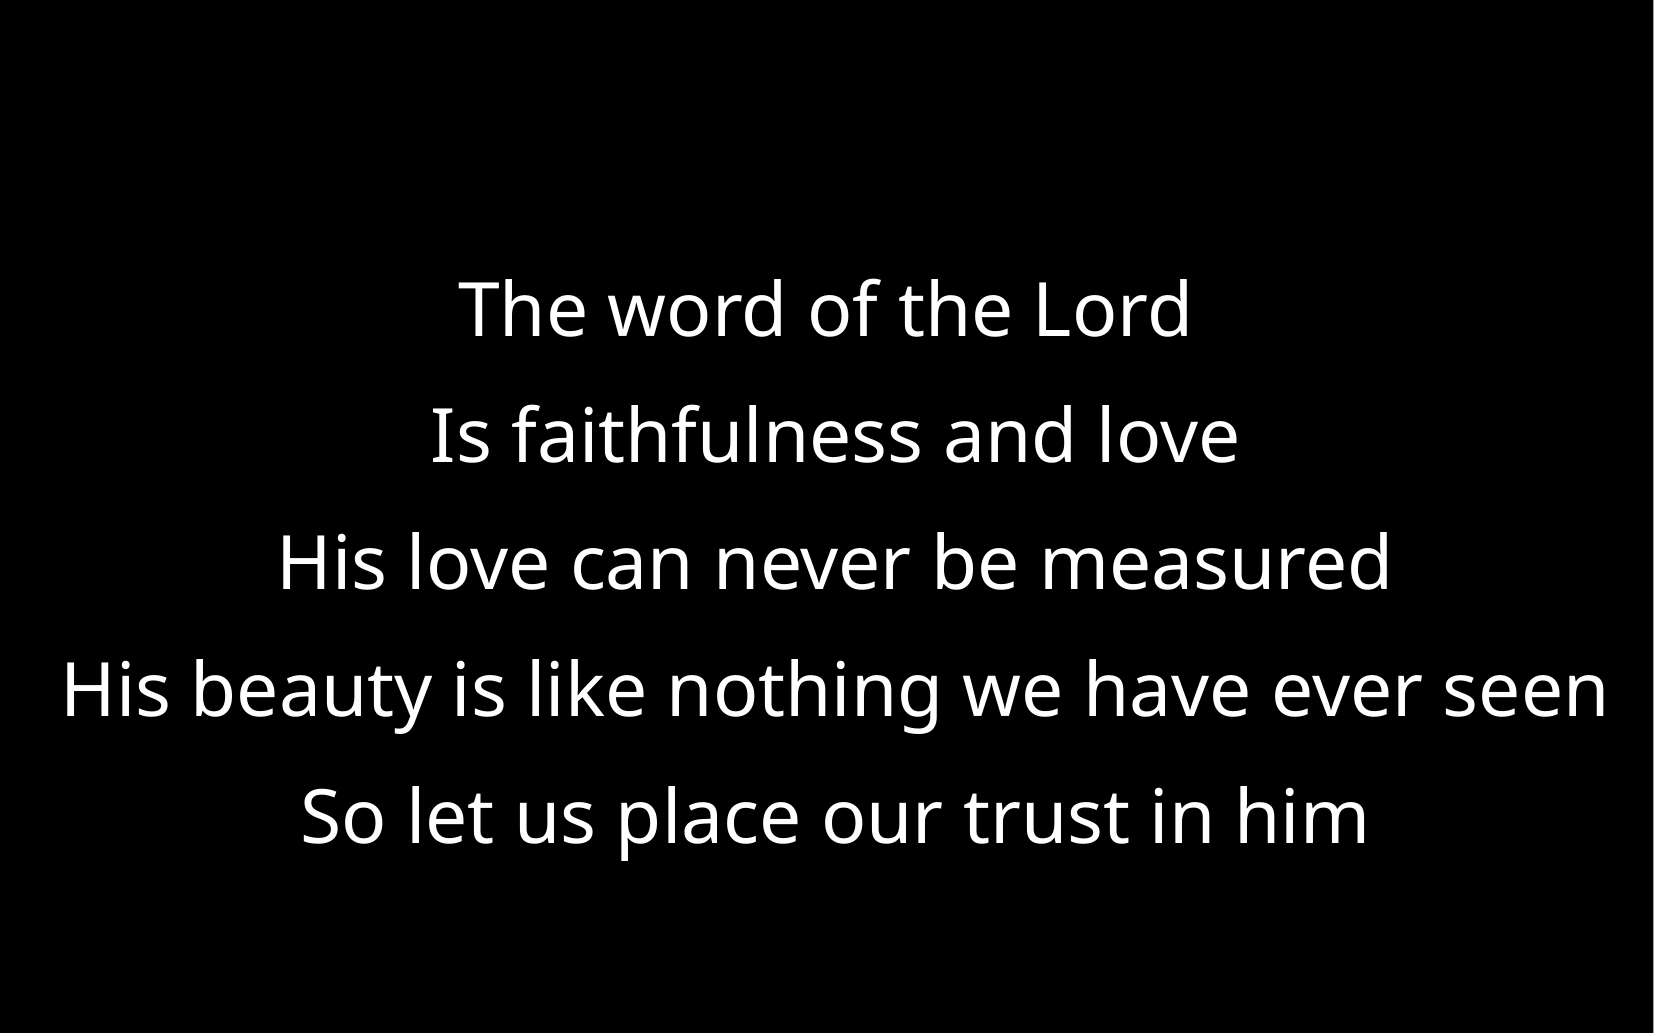

#
The word of the Lord
Is faithfulness and love
His love can never be measured
His beauty is like nothing we have ever seen
So let us place our trust in him